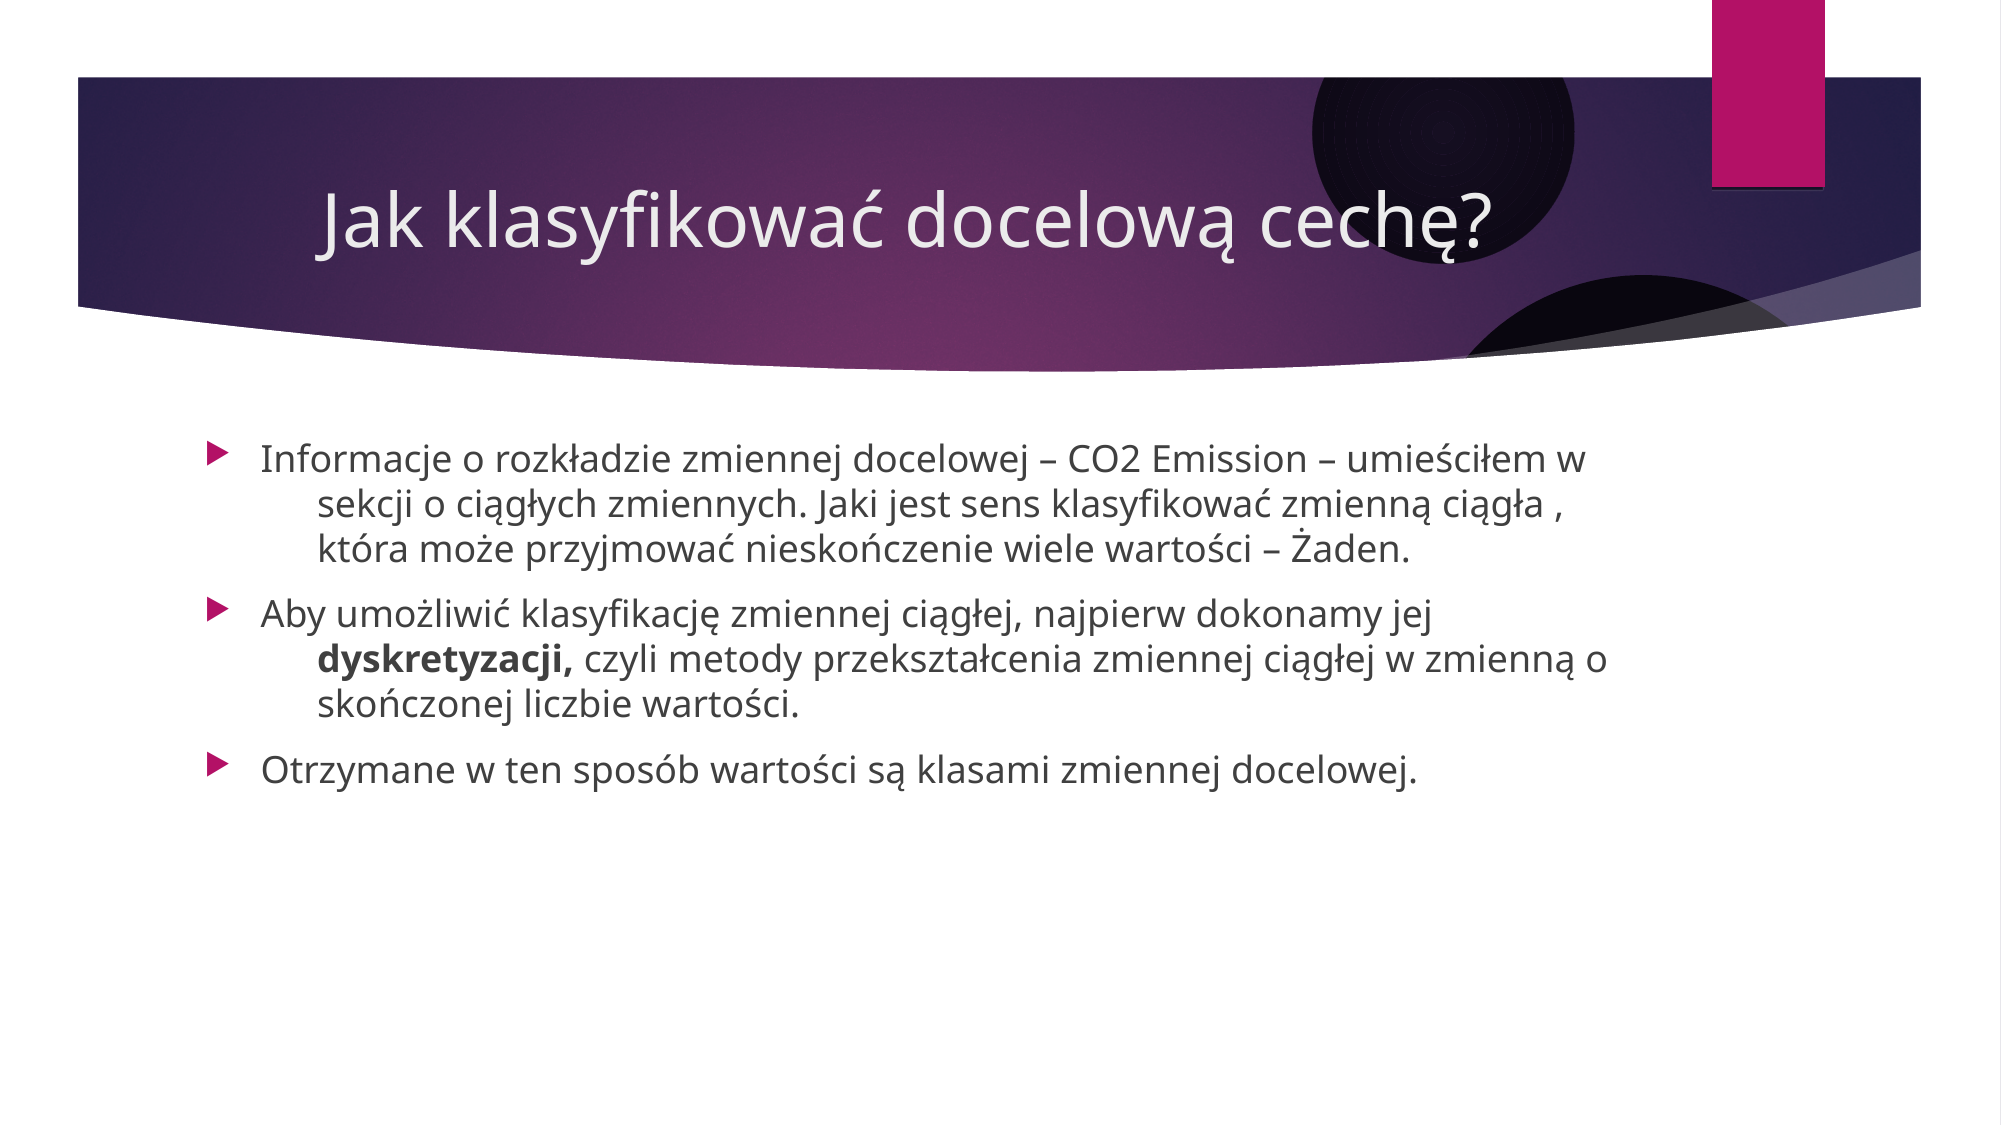

# Jak klasyfikować docelową cechę?
Informacje o rozkładzie zmiennej docelowej – CO2 Emission – umieściłem w sekcji o ciągłych zmiennych. Jaki jest sens klasyfikować zmienną ciągła , która może przyjmować nieskończenie wiele wartości – Żaden.
Aby umożliwić klasyfikację zmiennej ciągłej, najpierw dokonamy jej dyskretyzacji, czyli metody przekształcenia zmiennej ciągłej w zmienną o skończonej liczbie wartości.
Otrzymane w ten sposób wartości są klasami zmiennej docelowej.